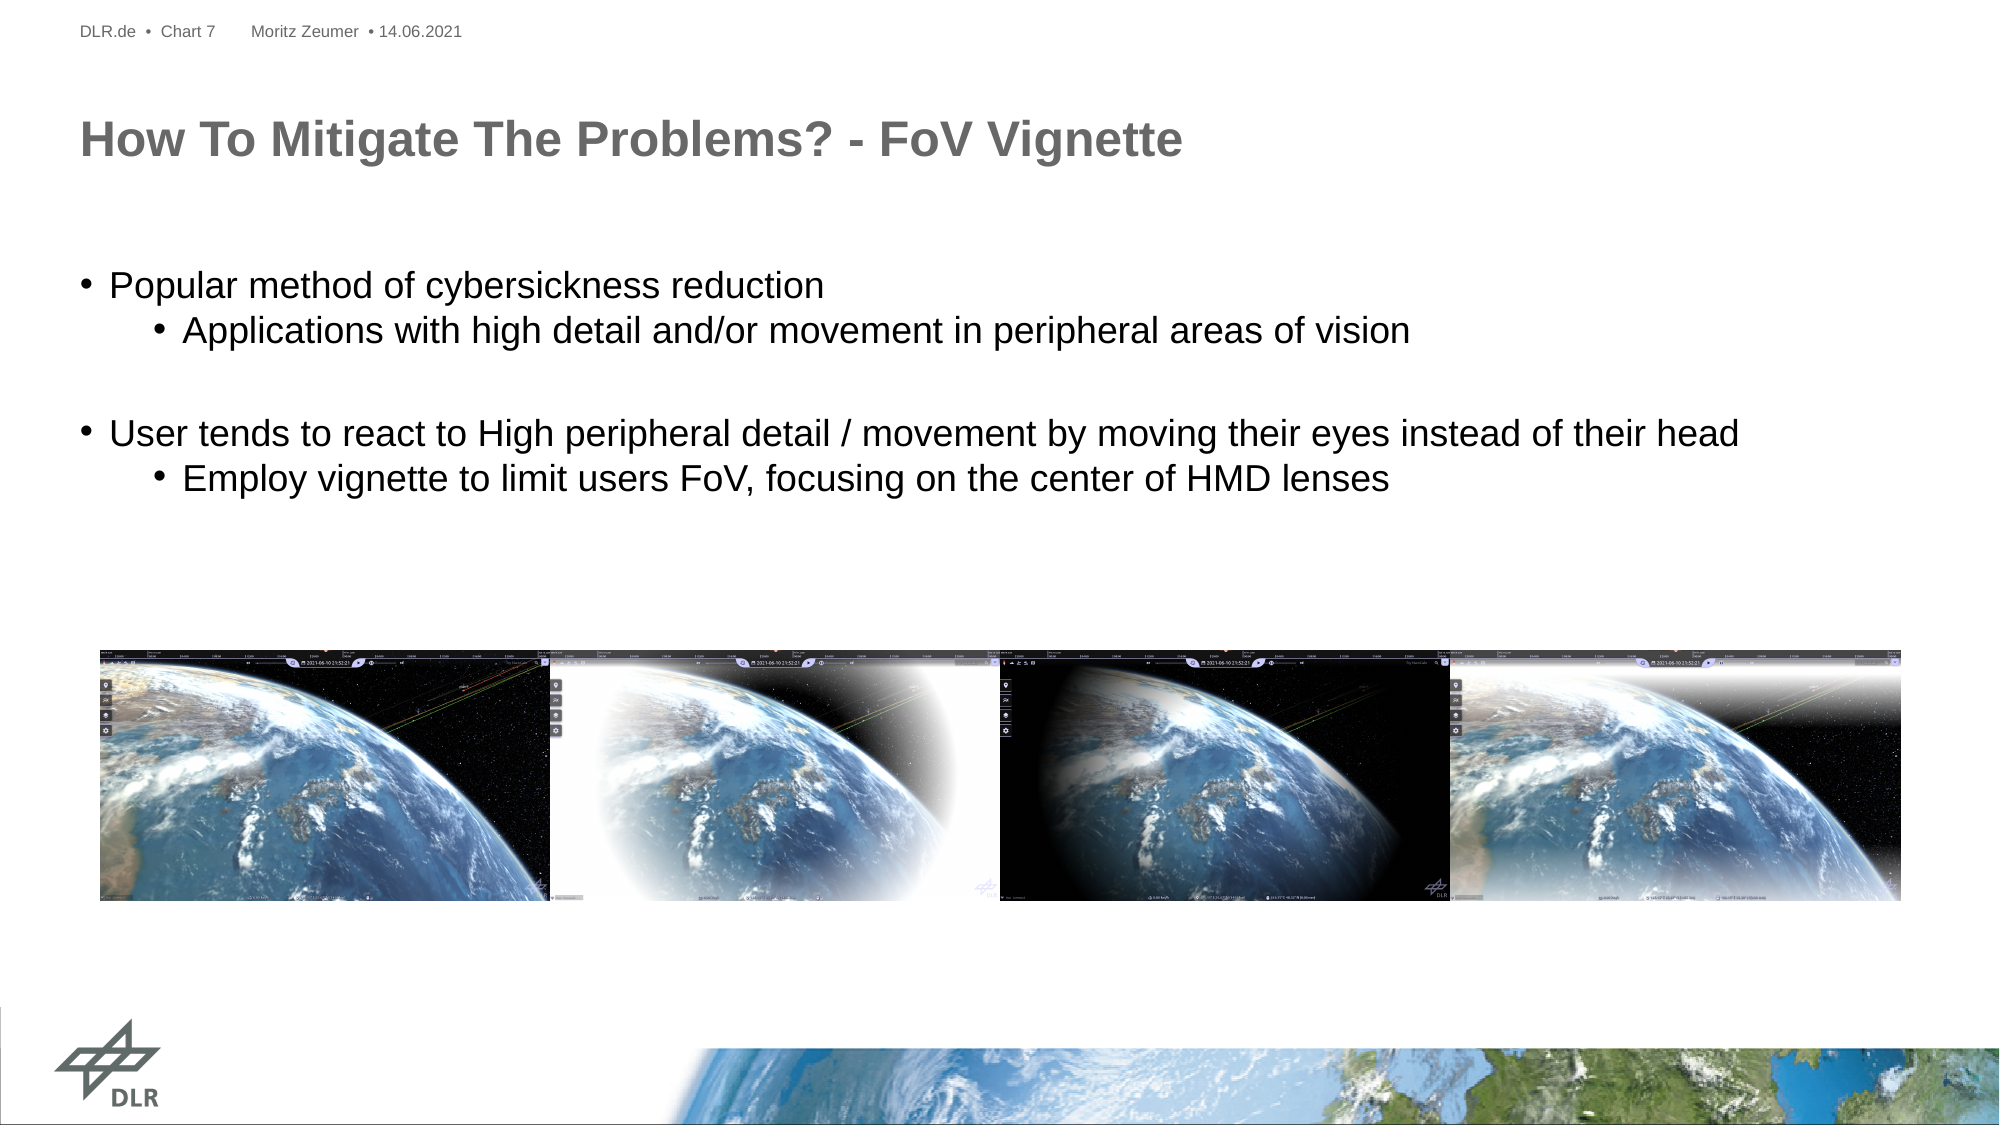

DLR.de • Chart
Moritz Zeumer  • 14.06.2021
How To Mitigate The Problems? - FoV Vignette
Popular method of cybersickness reduction
Applications with high detail and/or movement in peripheral areas of vision
User tends to react to High peripheral detail / movement by moving their eyes instead of their head
Employ vignette to limit users FoV, focusing on the center of HMD lenses